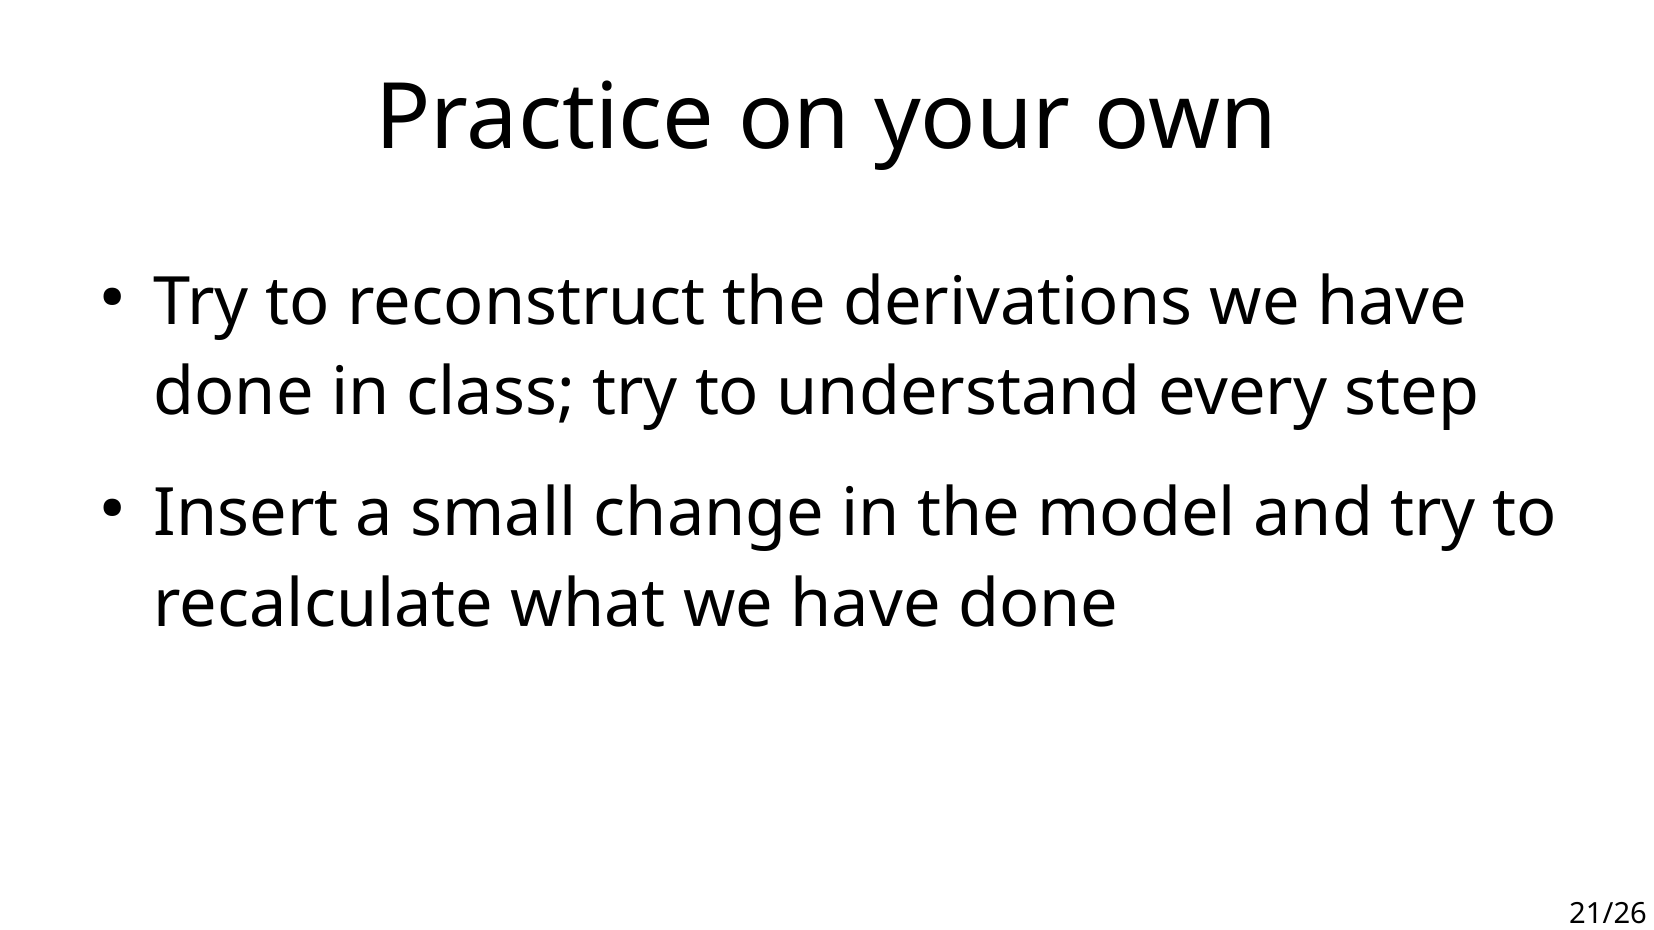

# Practice on your own
Try to reconstruct the derivations we have done in class; try to understand every step
Insert a small change in the model and try to recalculate what we have done
21